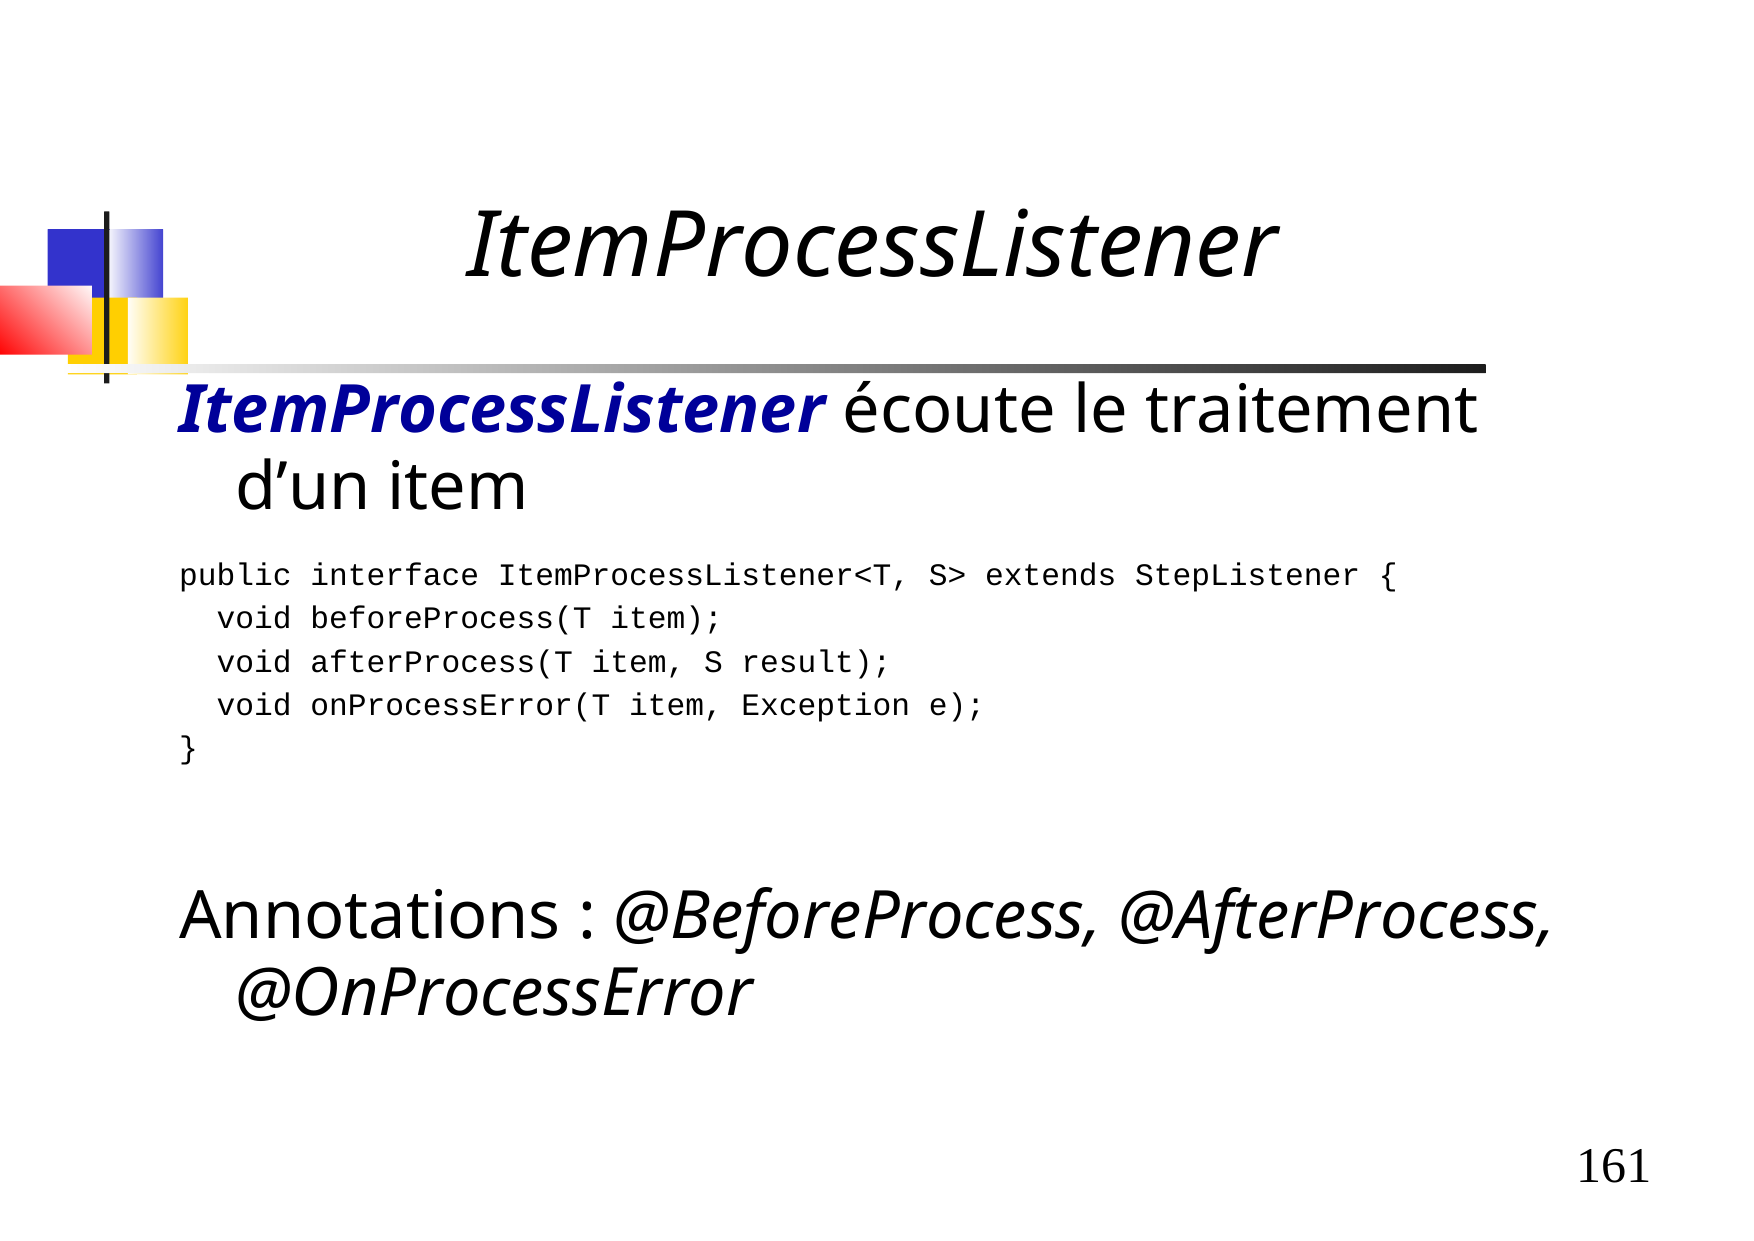

# ItemProcessListener
ItemProcessListener écoute le traitement d’un item
public interface ItemProcessListener<T, S> extends StepListener {
 void beforeProcess(T item);
 void afterProcess(T item, S result);
 void onProcessError(T item, Exception e);
}
Annotations : @BeforeProcess, @AfterProcess, @OnProcessError